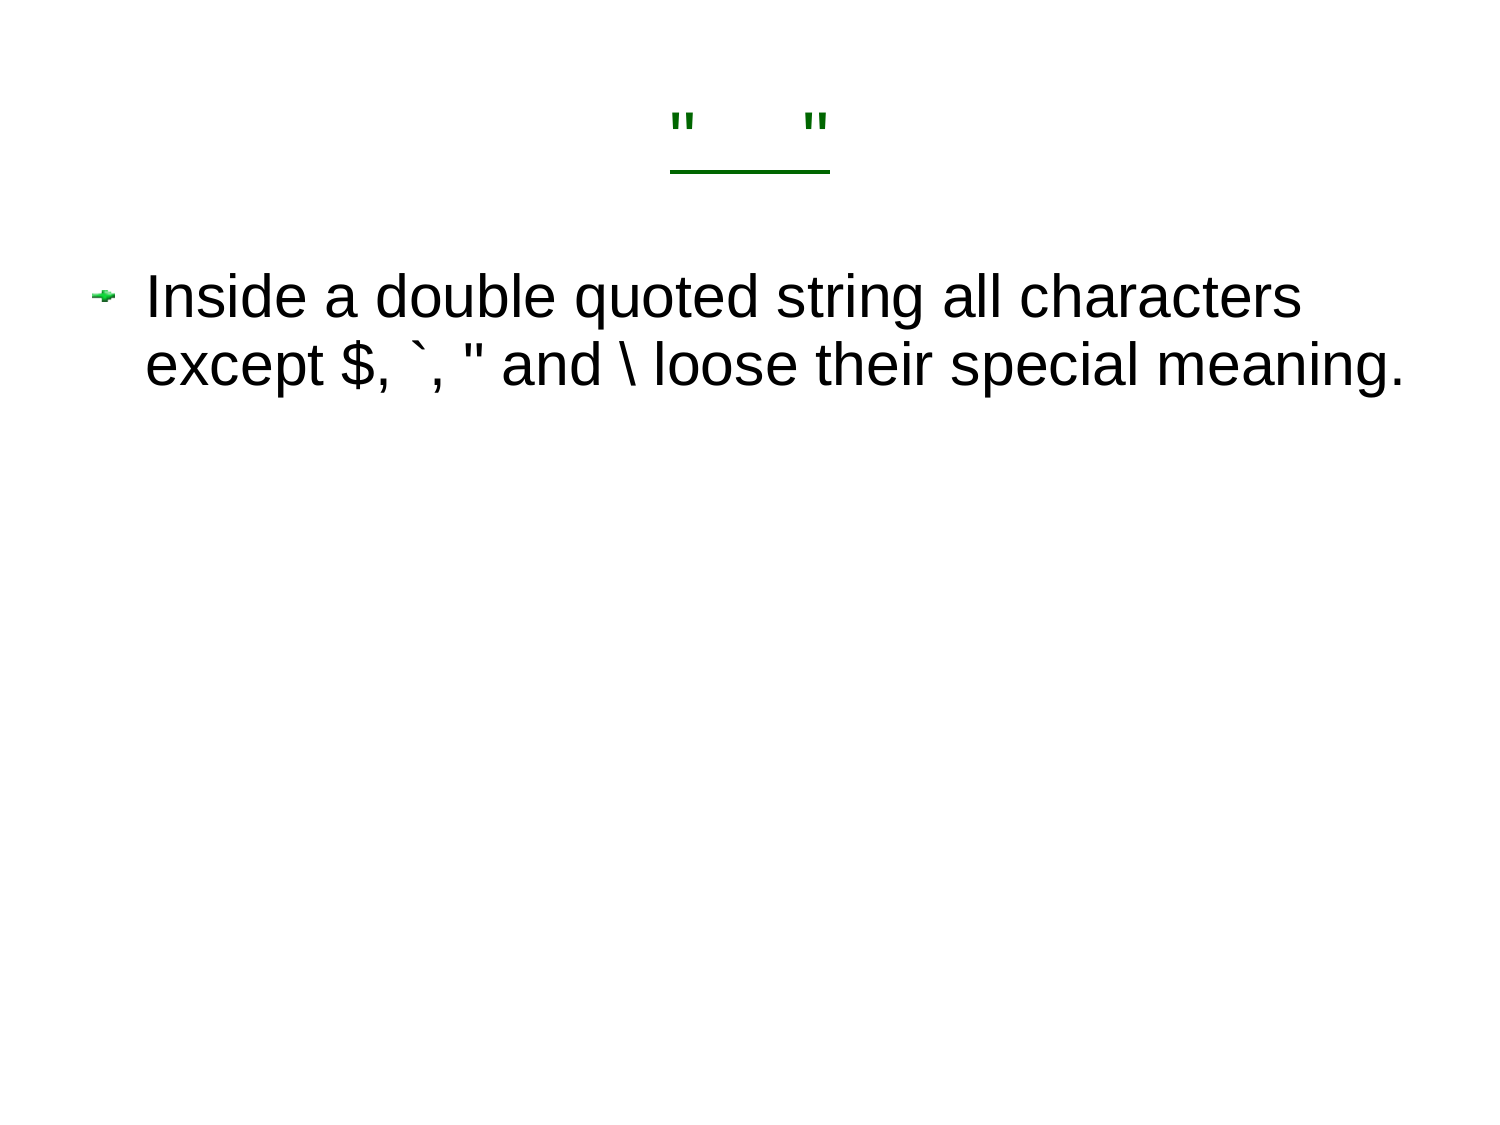

# " "
Inside a double quoted string all characters except $, `, " and \ loose their special meaning.